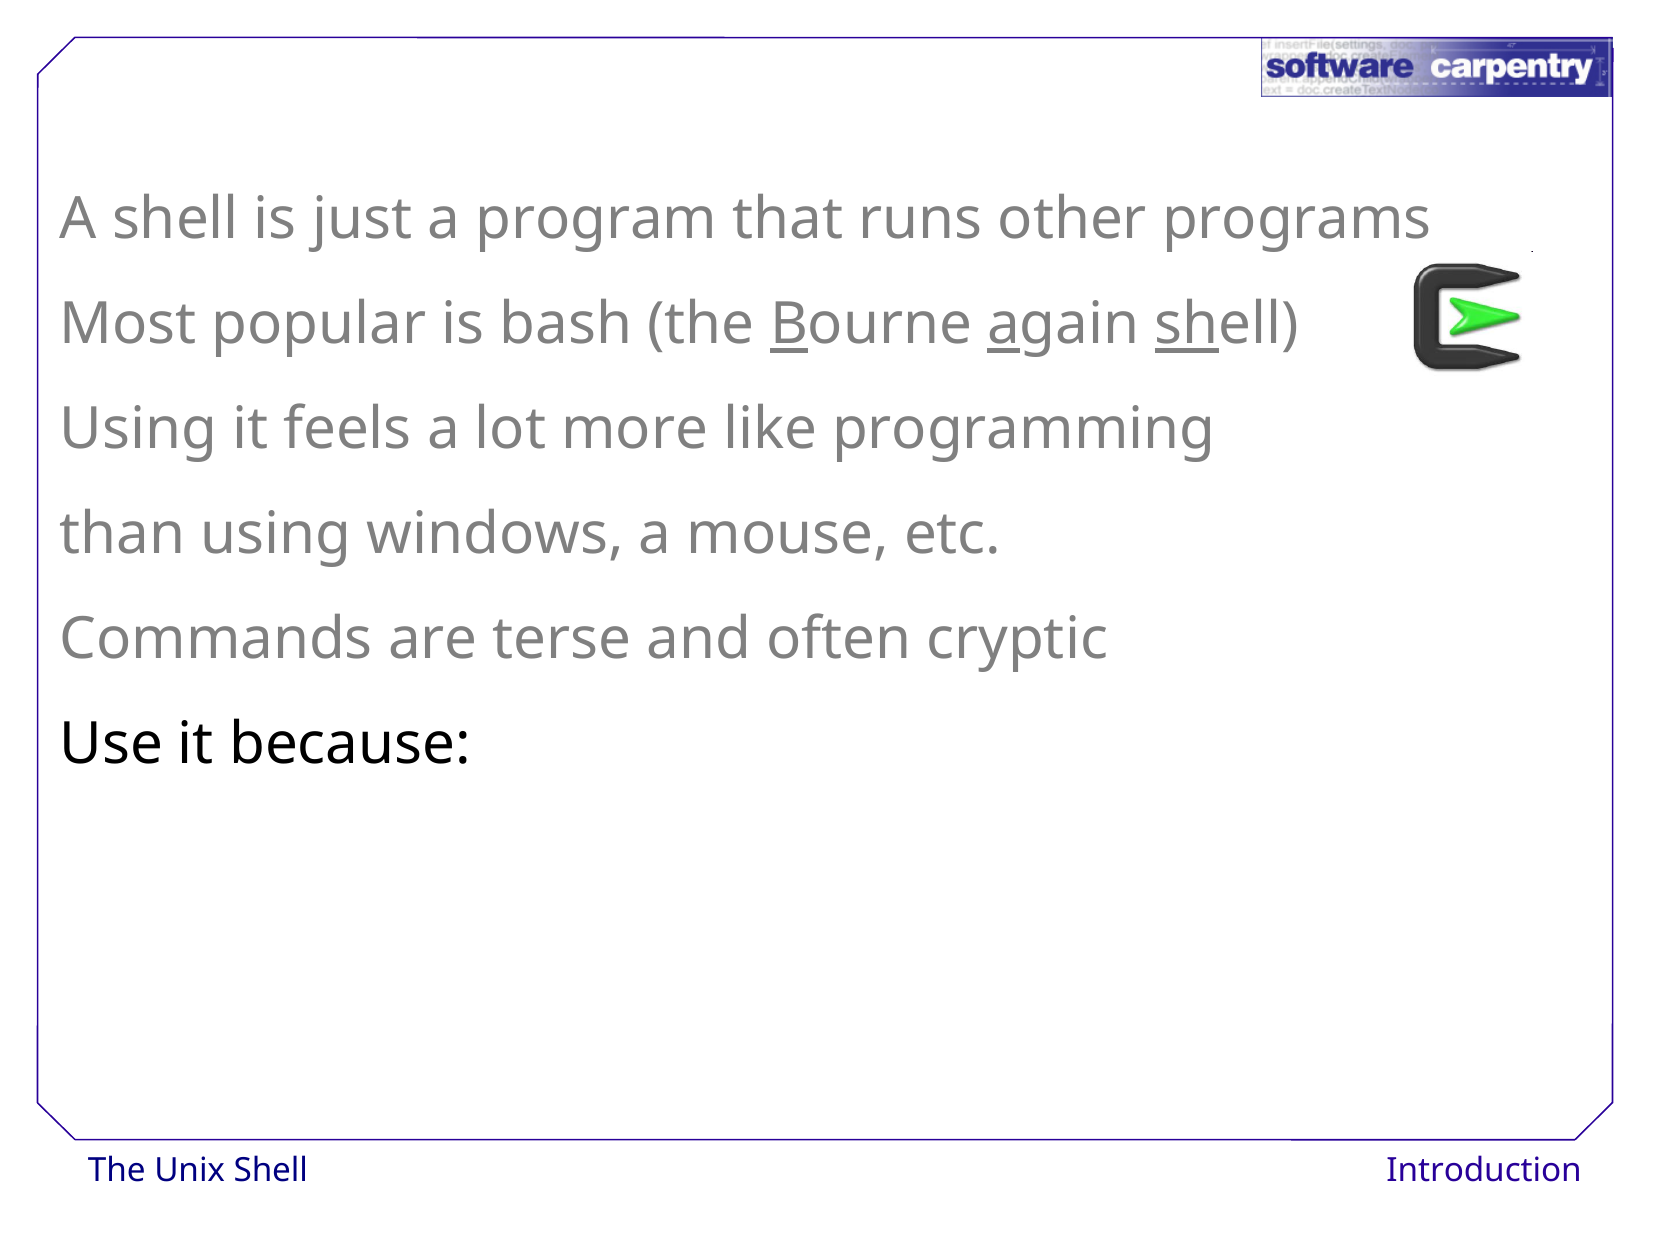

A shell is just a program that runs other programs
Most popular is bash (the Bourne again shell)
Using it feels a lot more like programming
than using windows, a mouse, etc.
Commands are terse and often cryptic
Use it because: